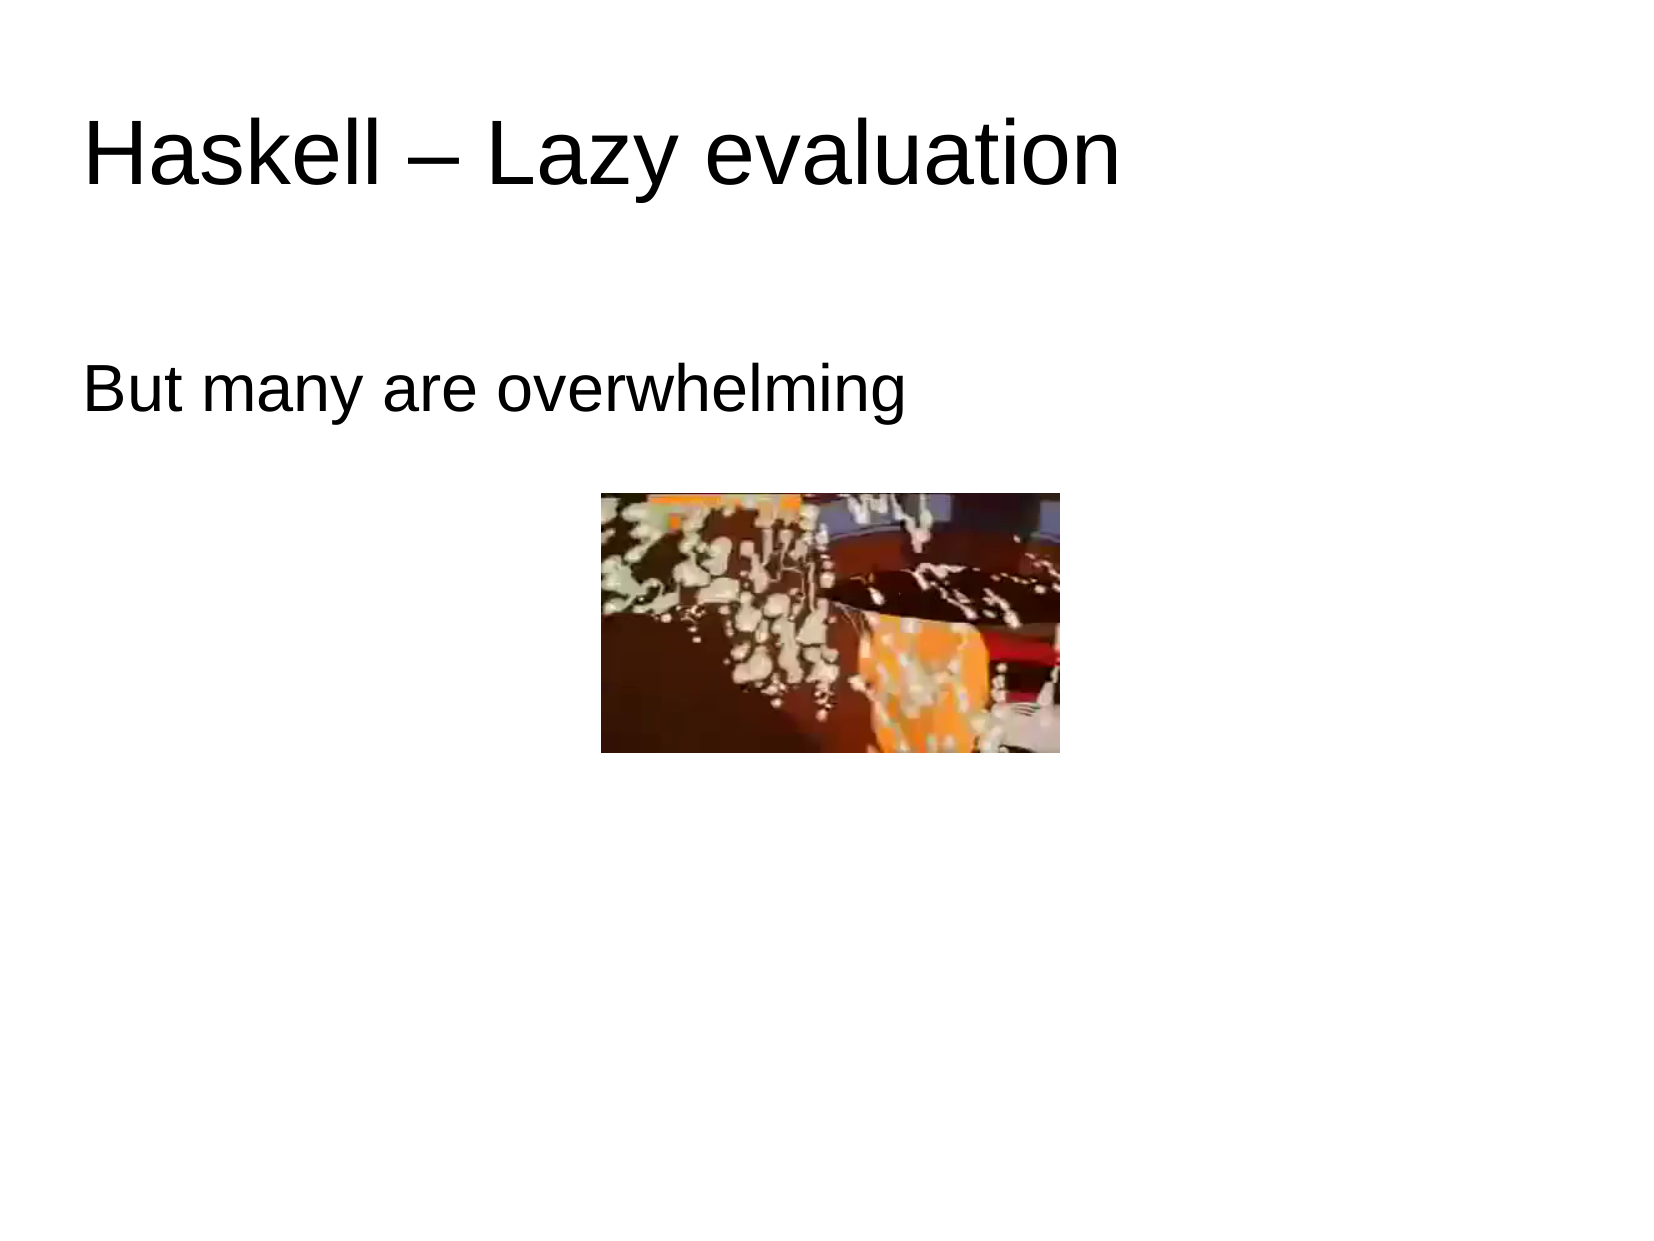

# Haskell – Lazy evaluation
But many are overwhelming